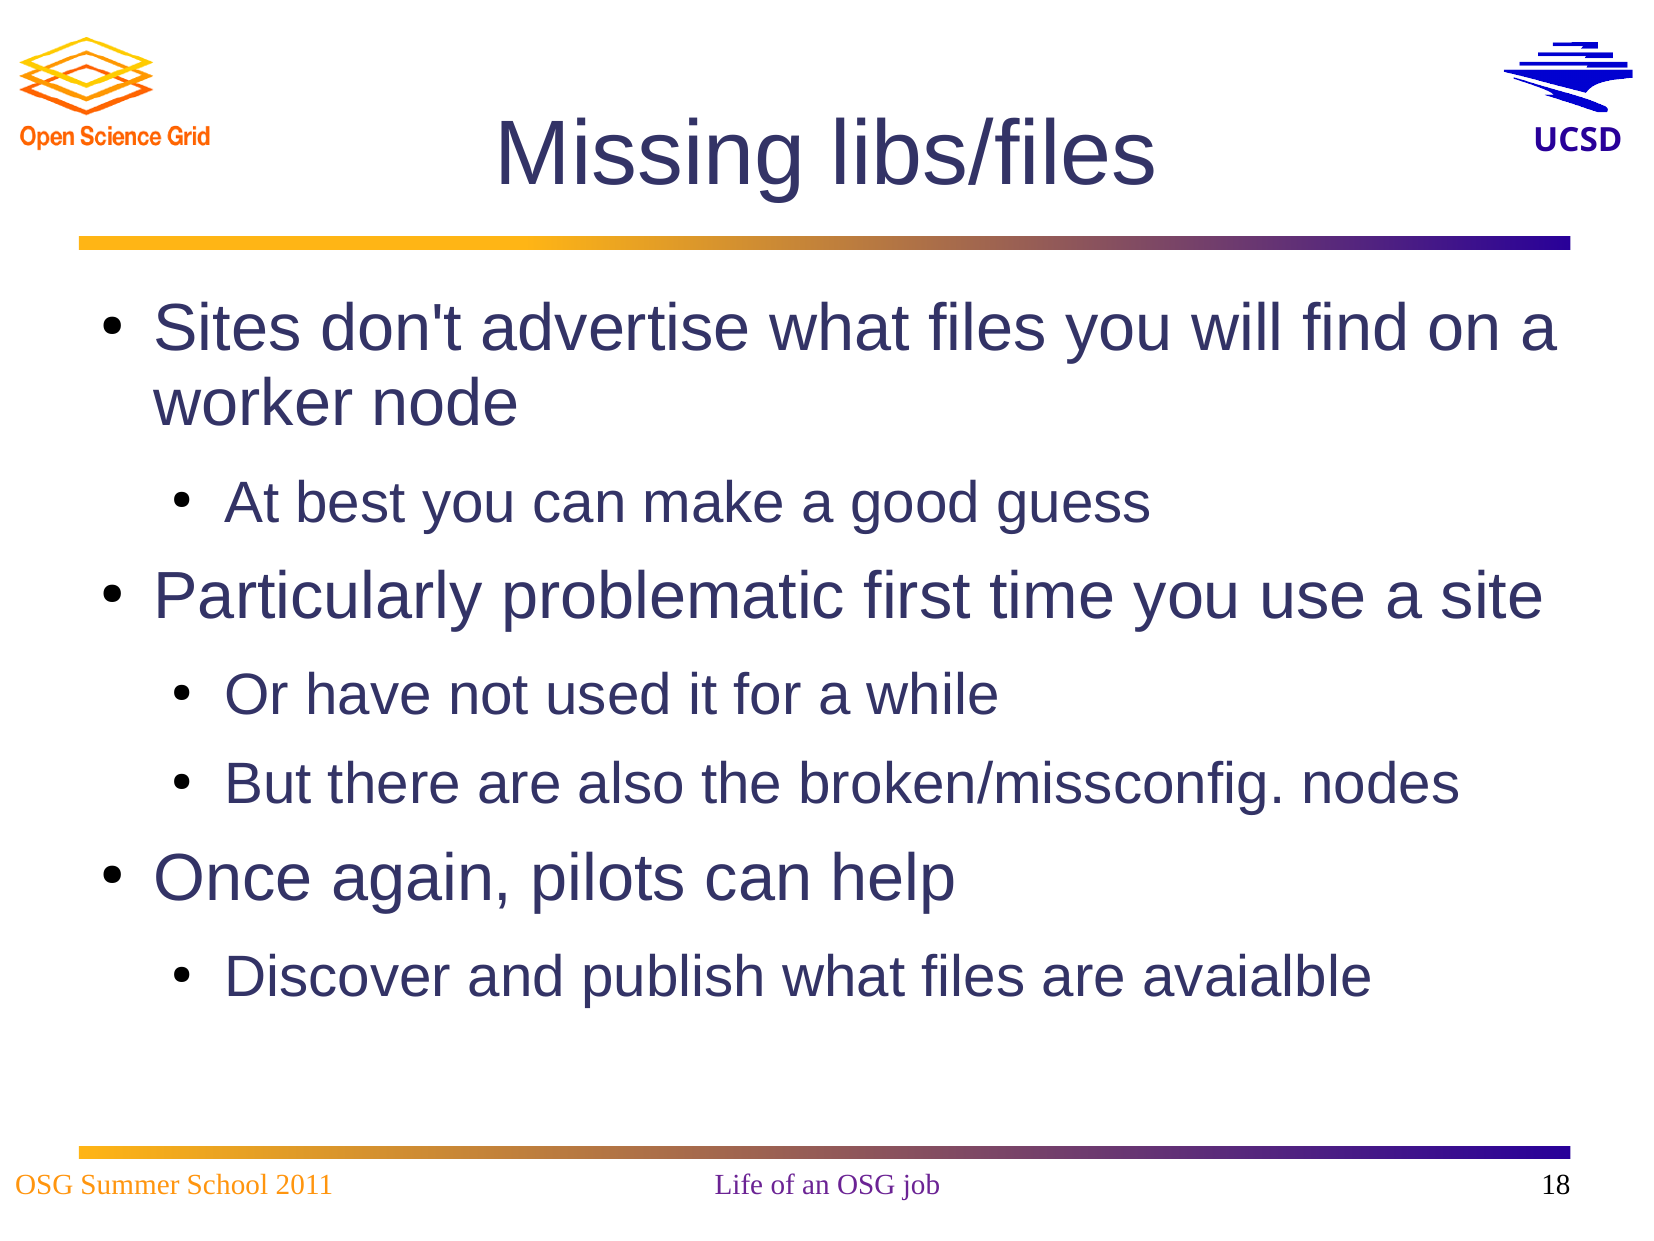

# Missing libs/files
Sites don't advertise what files you will find on a worker node
At best you can make a good guess
Particularly problematic first time you use a site
Or have not used it for a while
But there are also the broken/missconfig. nodes
Once again, pilots can help
Discover and publish what files are avaialble
OSG Summer School 2011
Life of an OSG job
18